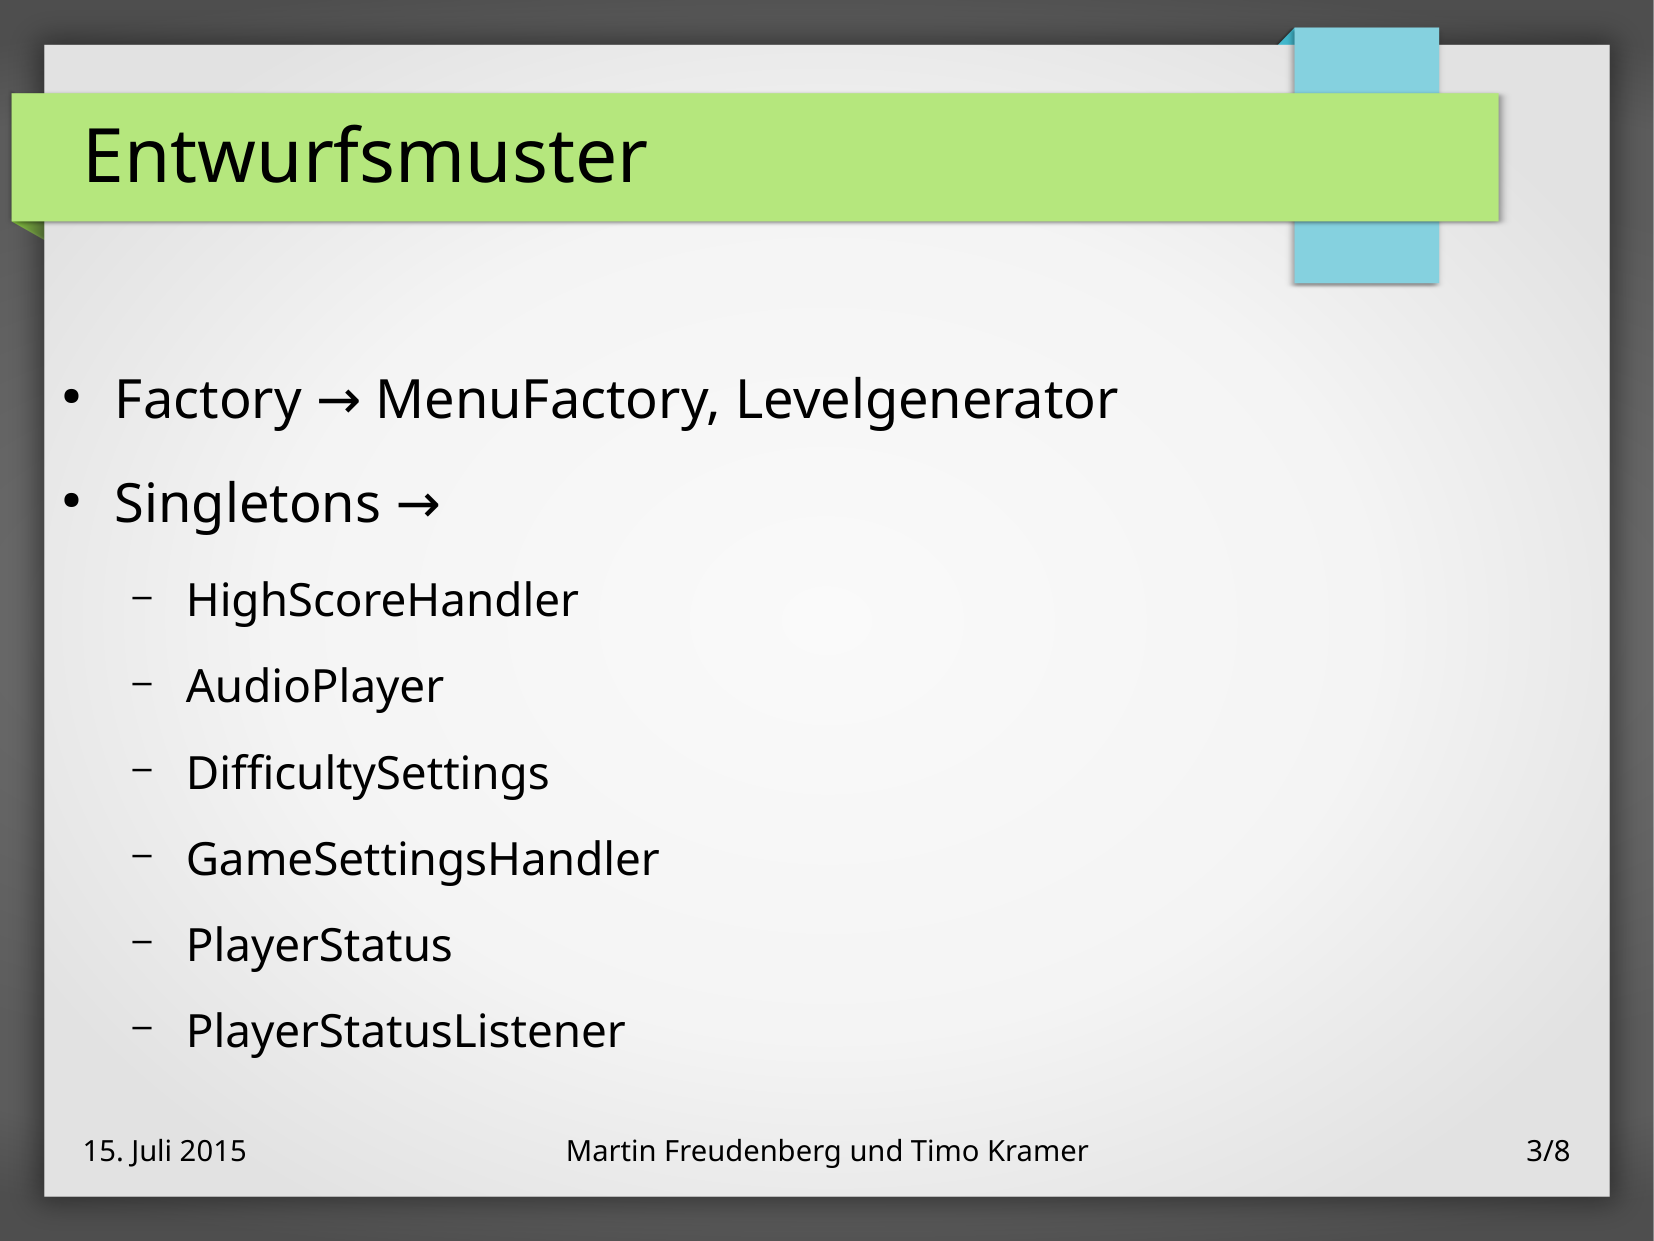

# Entwurfsmuster
Factory → MenuFactory, Levelgenerator
Singletons →
HighScoreHandler
AudioPlayer
DifficultySettings
GameSettingsHandler
PlayerStatus
PlayerStatusListener
15. Juli 2015
Martin Freudenberg und Timo Kramer
3